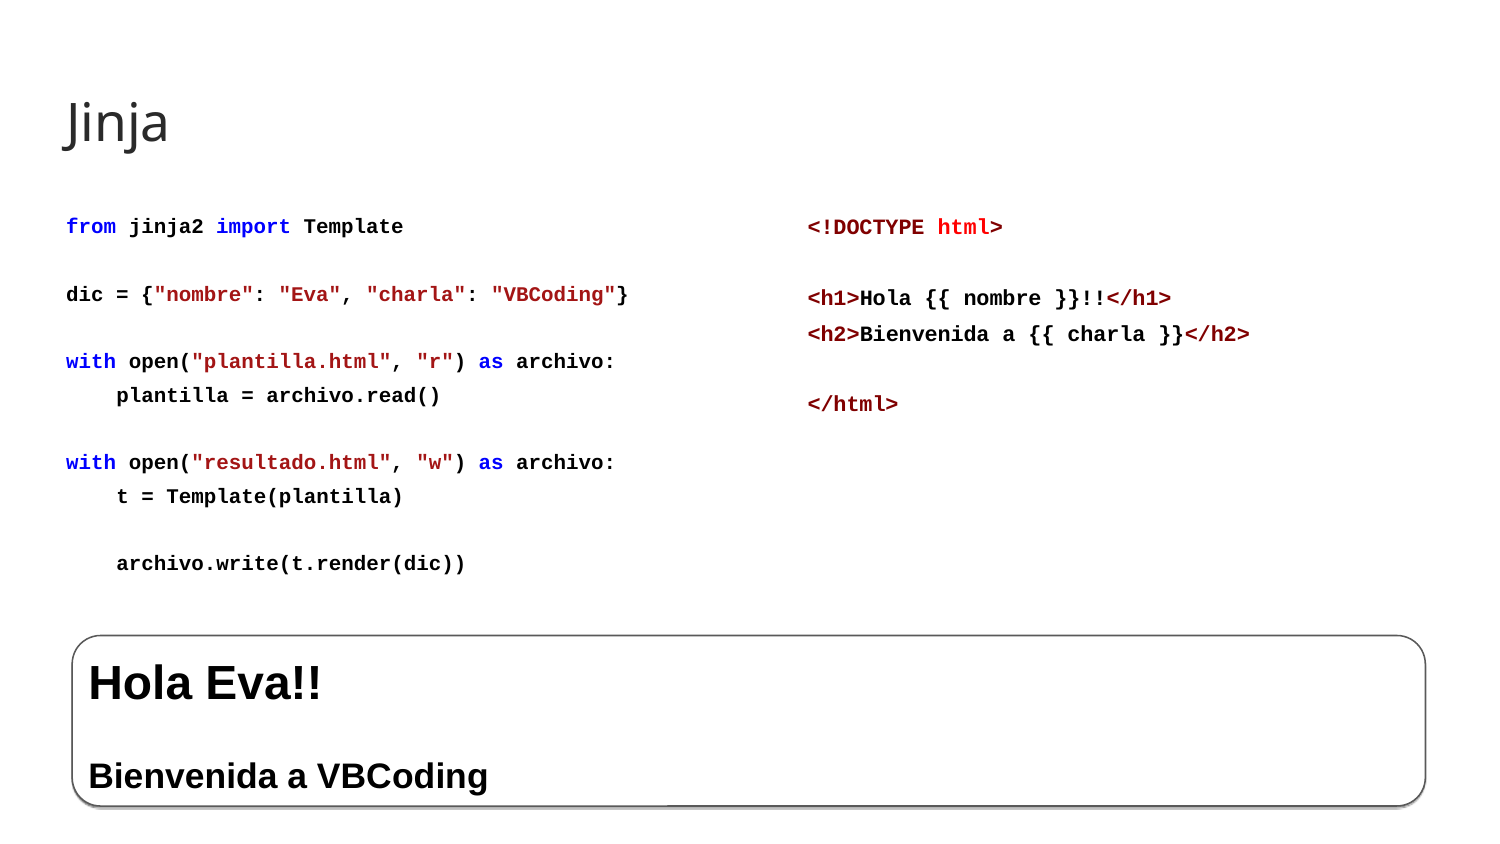

# Jinja
from jinja2 import Template
dic = {"nombre": "Eva", "charla": "VBCoding"}
with open("plantilla.html", "r") as archivo:
 plantilla = archivo.read()
with open("resultado.html", "w") as archivo:
 t = Template(plantilla)
 archivo.write(t.render(dic))
<!DOCTYPE html>
<h1>Hola {{ nombre }}!!</h1>
<h2>Bienvenida a {{ charla }}</h2>
</html>
Hola Eva!!
Bienvenida a VBCoding